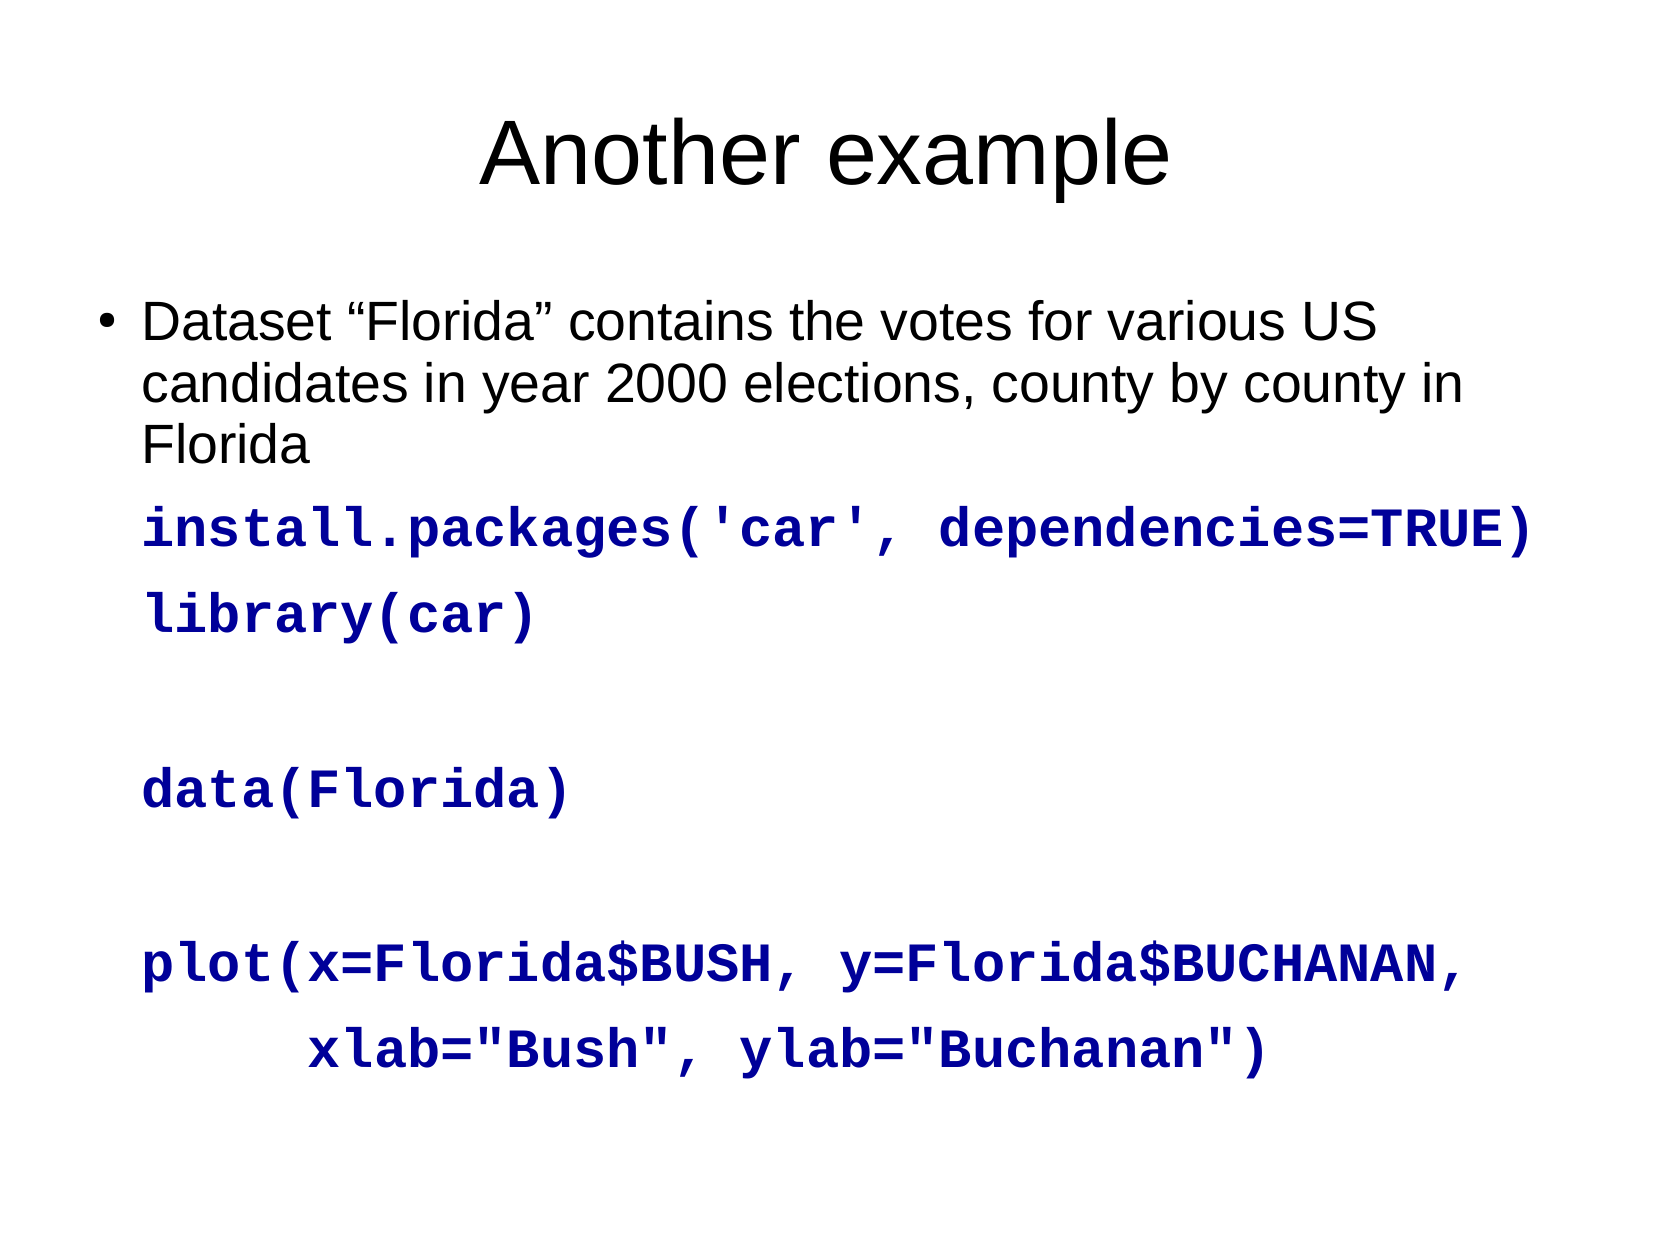

# Another example
Dataset “Florida” contains the votes for various US candidates in year 2000 elections, county by county in Florida
install.packages('car', dependencies=TRUE)
library(car)
data(Florida)
plot(x=Florida$BUSH, y=Florida$BUCHANAN,
 xlab="Bush", ylab="Buchanan")